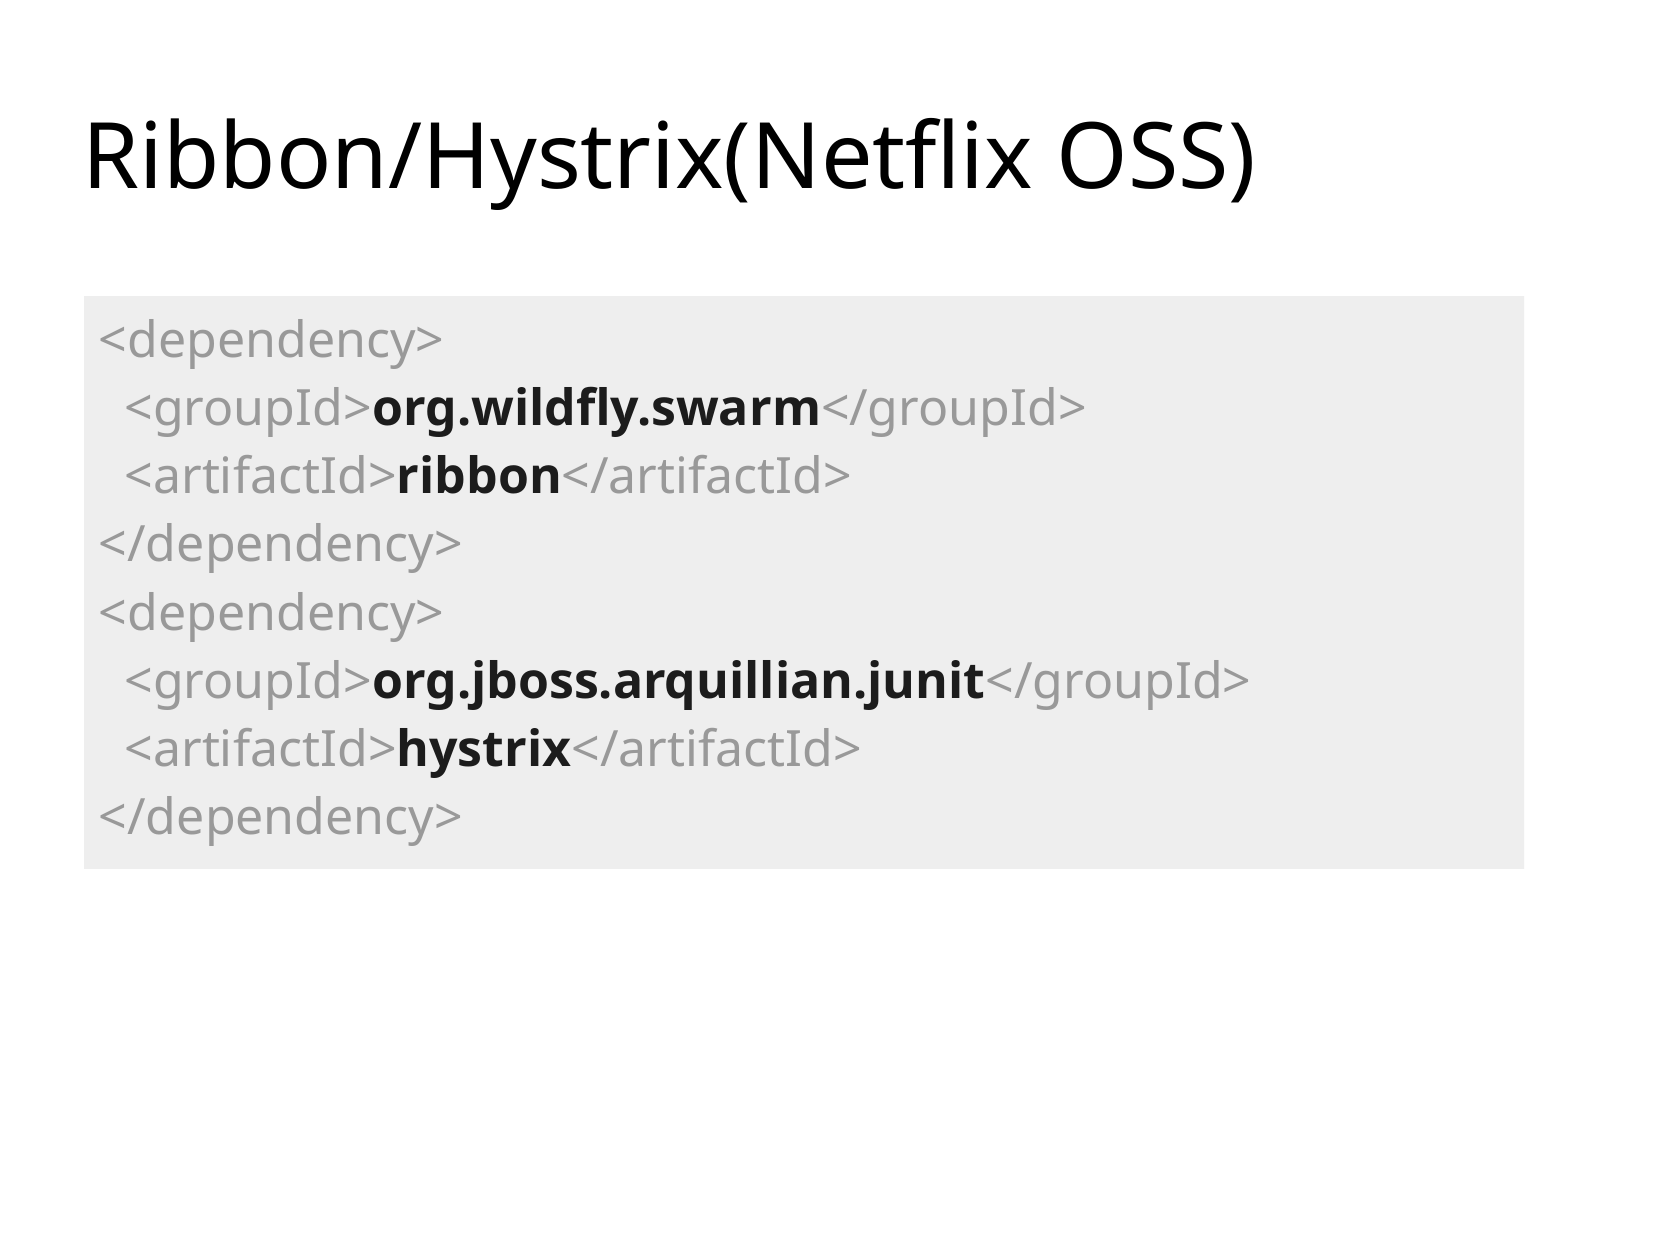

# Ribbon/Hystrix(Netflix OSS)
<dependency>
 <groupId>org.wildfly.swarm</groupId>
 <artifactId>ribbon</artifactId>
</dependency>
<dependency>
 <groupId>org.jboss.arquillian.junit</groupId>
 <artifactId>hystrix</artifactId>
</dependency>